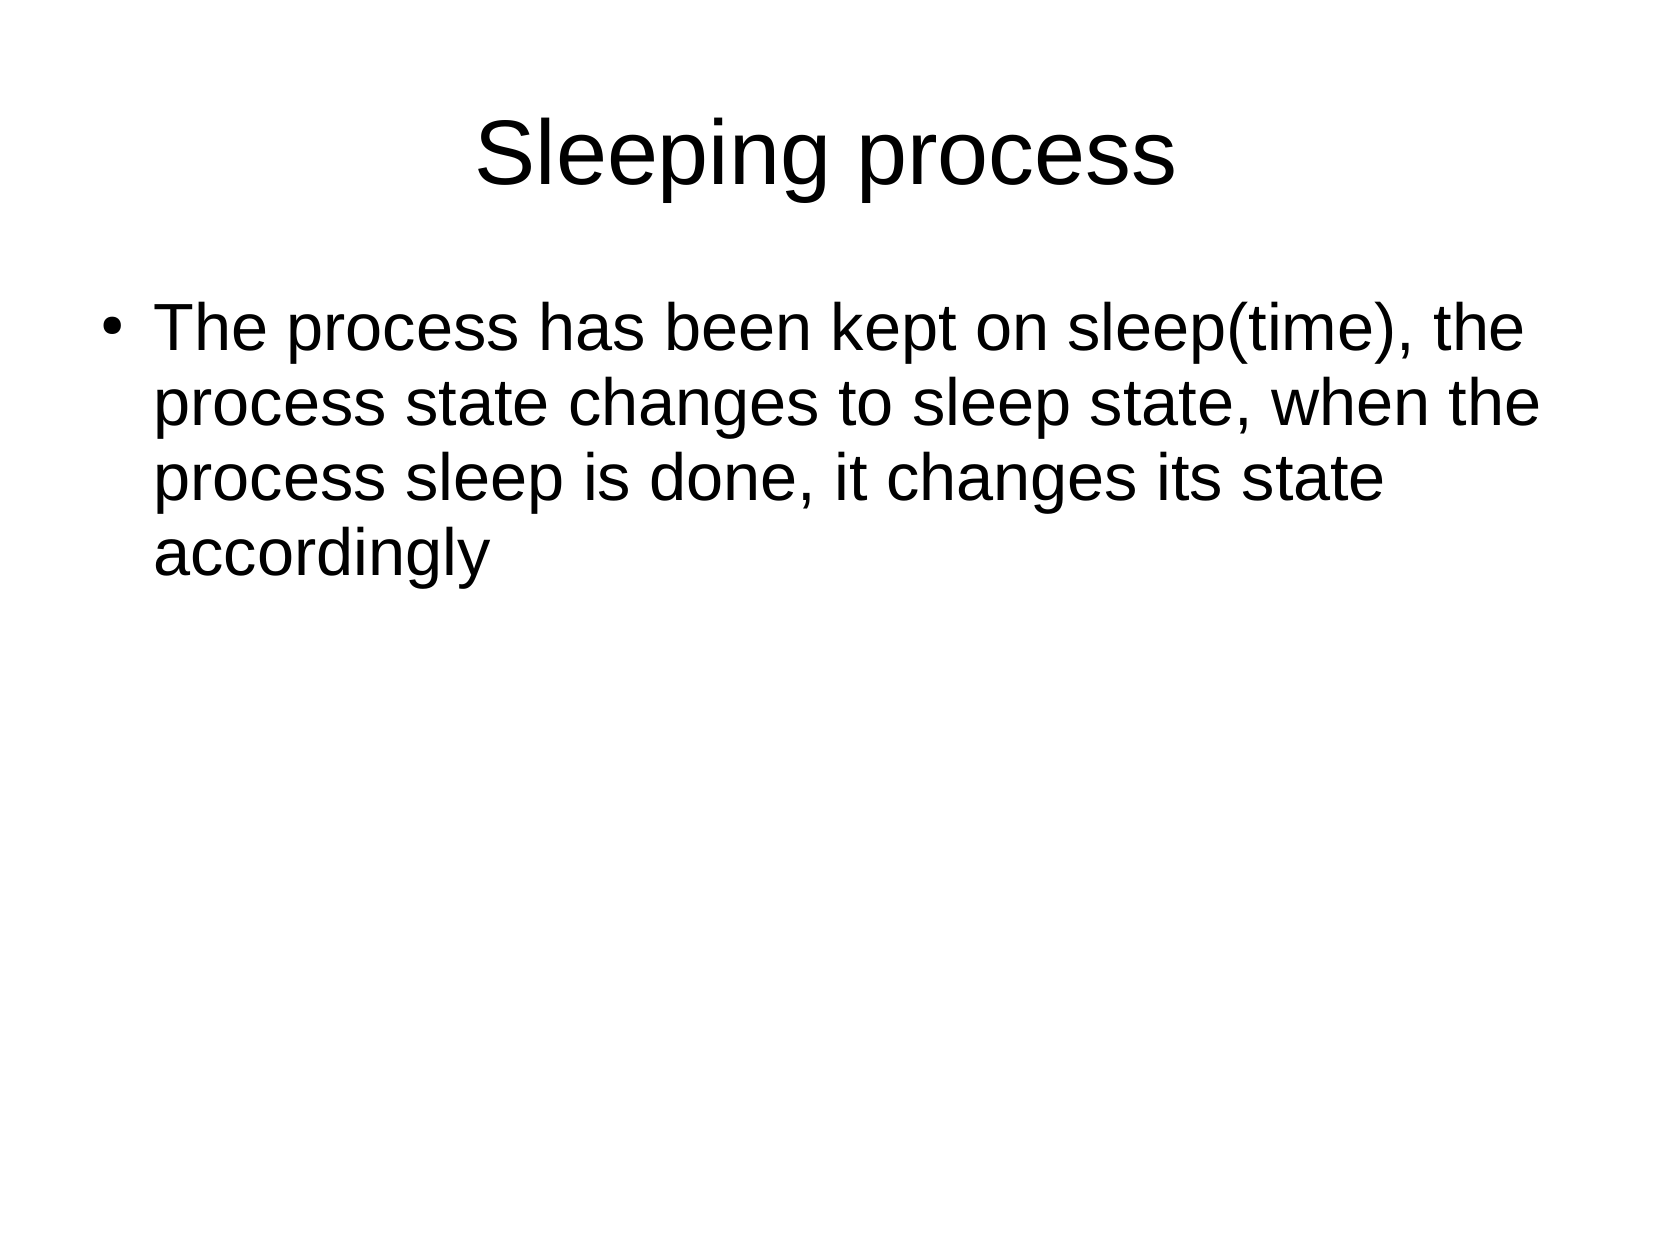

# Sleeping process
The process has been kept on sleep(time), the process state changes to sleep state, when the process sleep is done, it changes its state accordingly